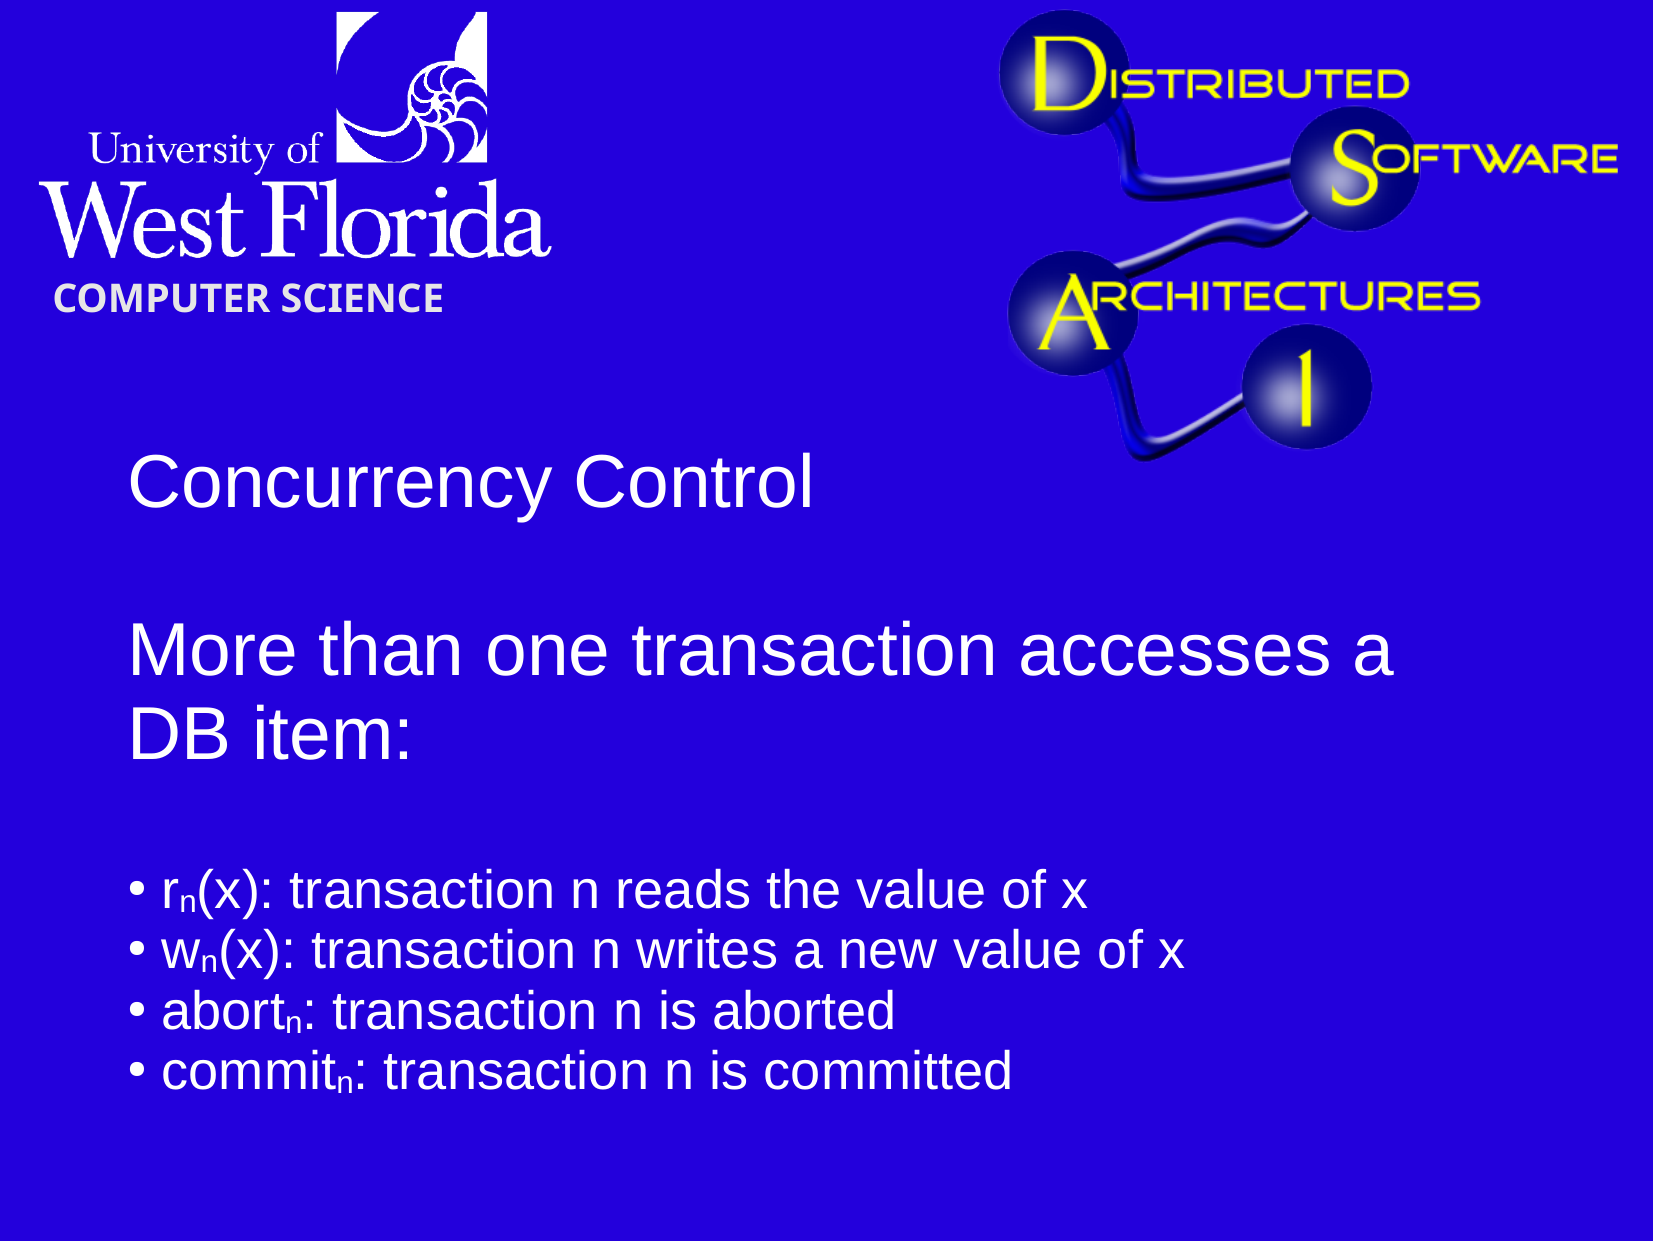

COMPUTER SCIENCE
Concurrency Control
More than one transaction accesses a DB item:
 rn(x): transaction n reads the value of x
 wn(x): transaction n writes a new value of x
 abortn: transaction n is aborted
 commitn: transaction n is committed